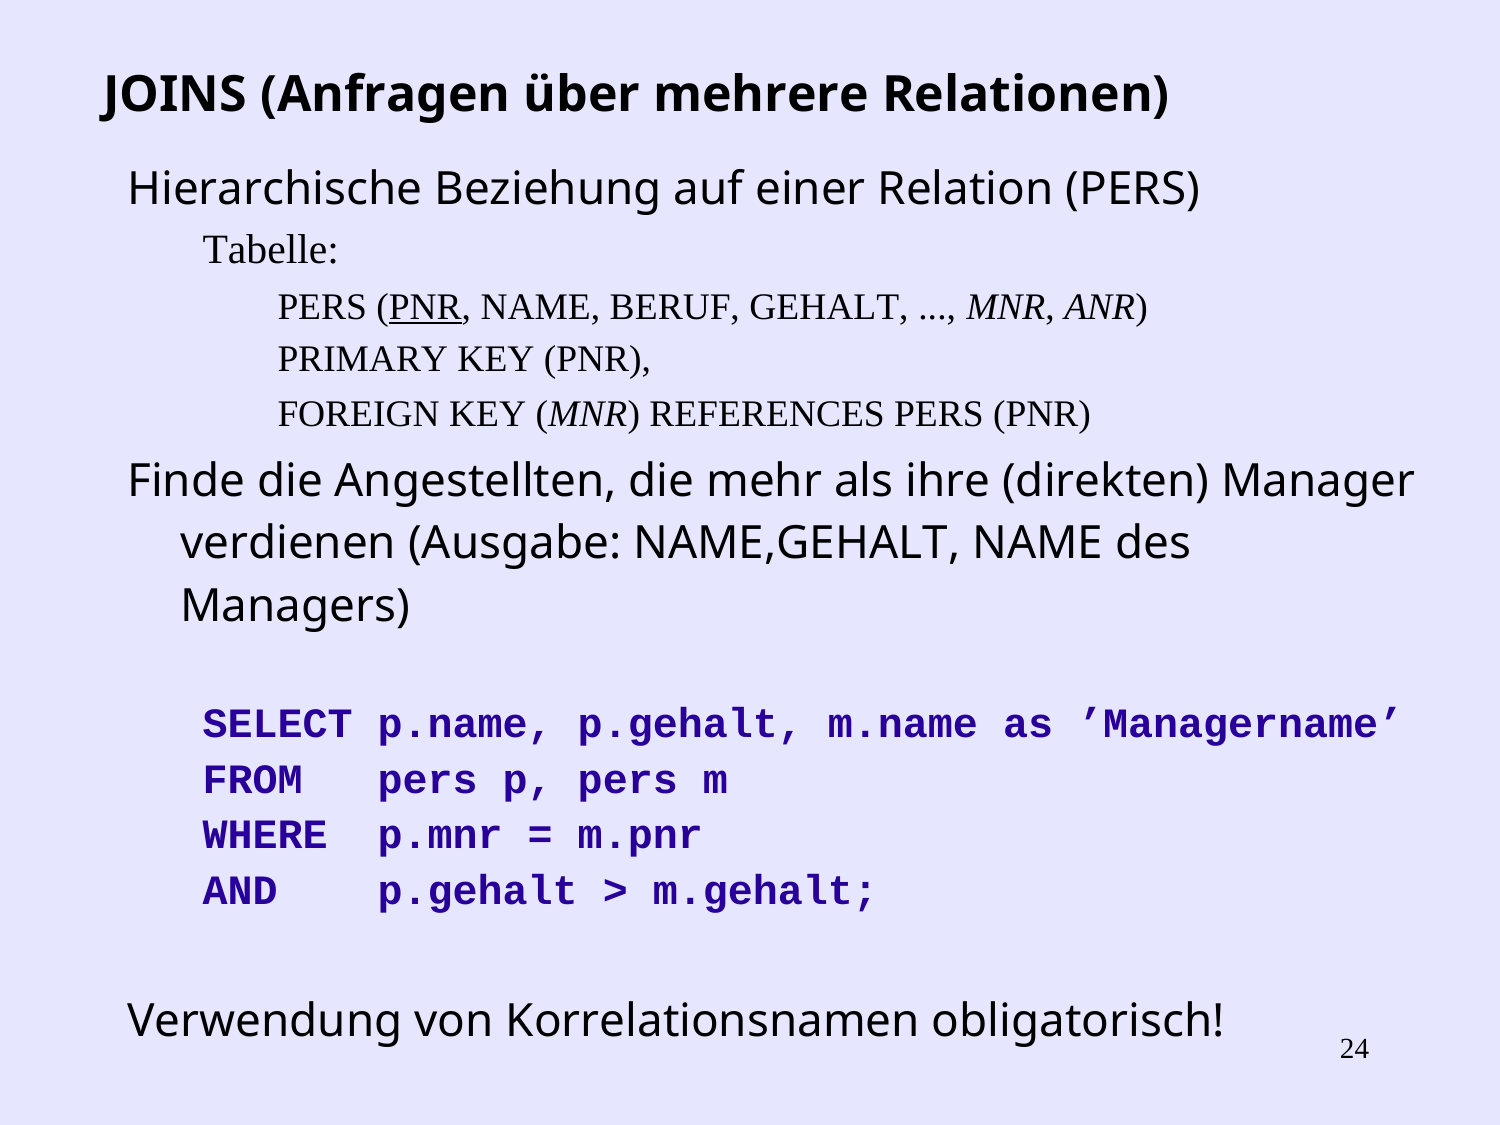

# JOINS (Anfragen über mehrere Relationen)‏
Hierarchische Beziehung auf einer Relation (PERS)‏
Tabelle:
PERS (PNR, NAME, BERUF, GEHALT, ..., MNR, ANR)‏
PRIMARY KEY (PNR),
FOREIGN KEY (MNR) REFERENCES PERS (PNR)‏
Finde die Angestellten, die mehr als ihre (direkten) Manager verdienen (Ausgabe: NAME,GEHALT, NAME des Managers)‏
SELECT p.name, p.gehalt, m.name as ’Managername’
FROM pers p, pers m
WHERE p.mnr = m.pnr
AND p.gehalt > m.gehalt;
Verwendung von Korrelationsnamen obligatorisch!
24